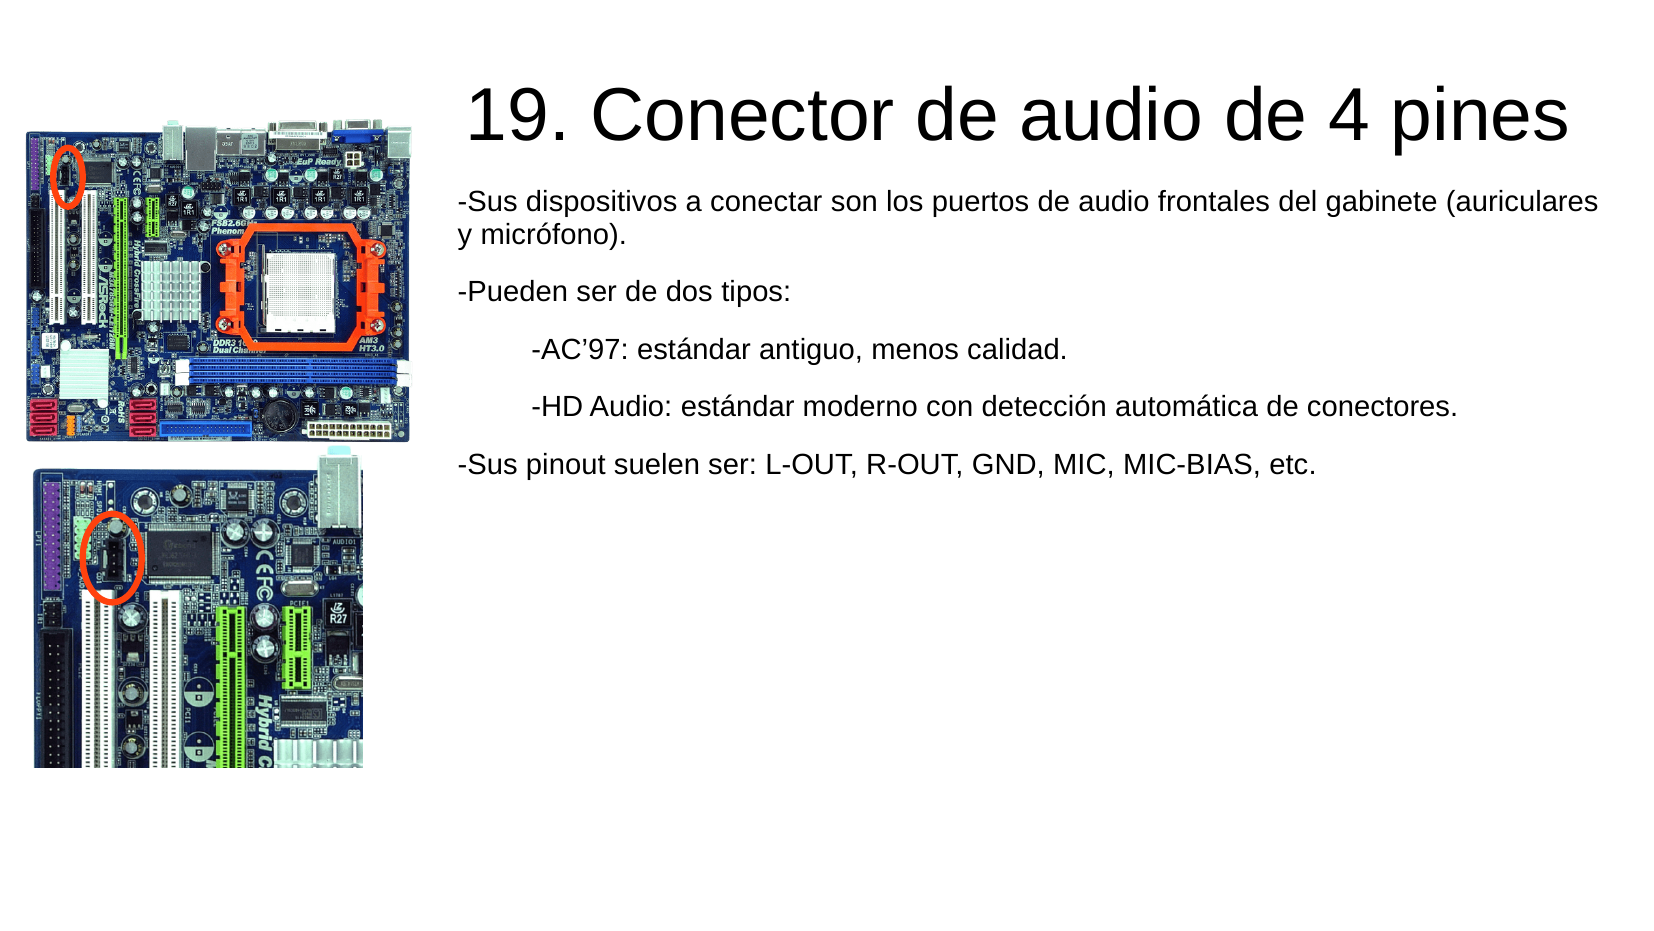

# 19. Conector de audio de 4 pines
-Sus dispositivos a conectar son los puertos de audio frontales del gabinete (auriculares y micrófono).
-Pueden ser de dos tipos:
	-AC’97: estándar antiguo, menos calidad.
	-HD Audio: estándar moderno con detección automática de conectores.
-Sus pinout suelen ser: L-OUT, R-OUT, GND, MIC, MIC-BIAS, etc.